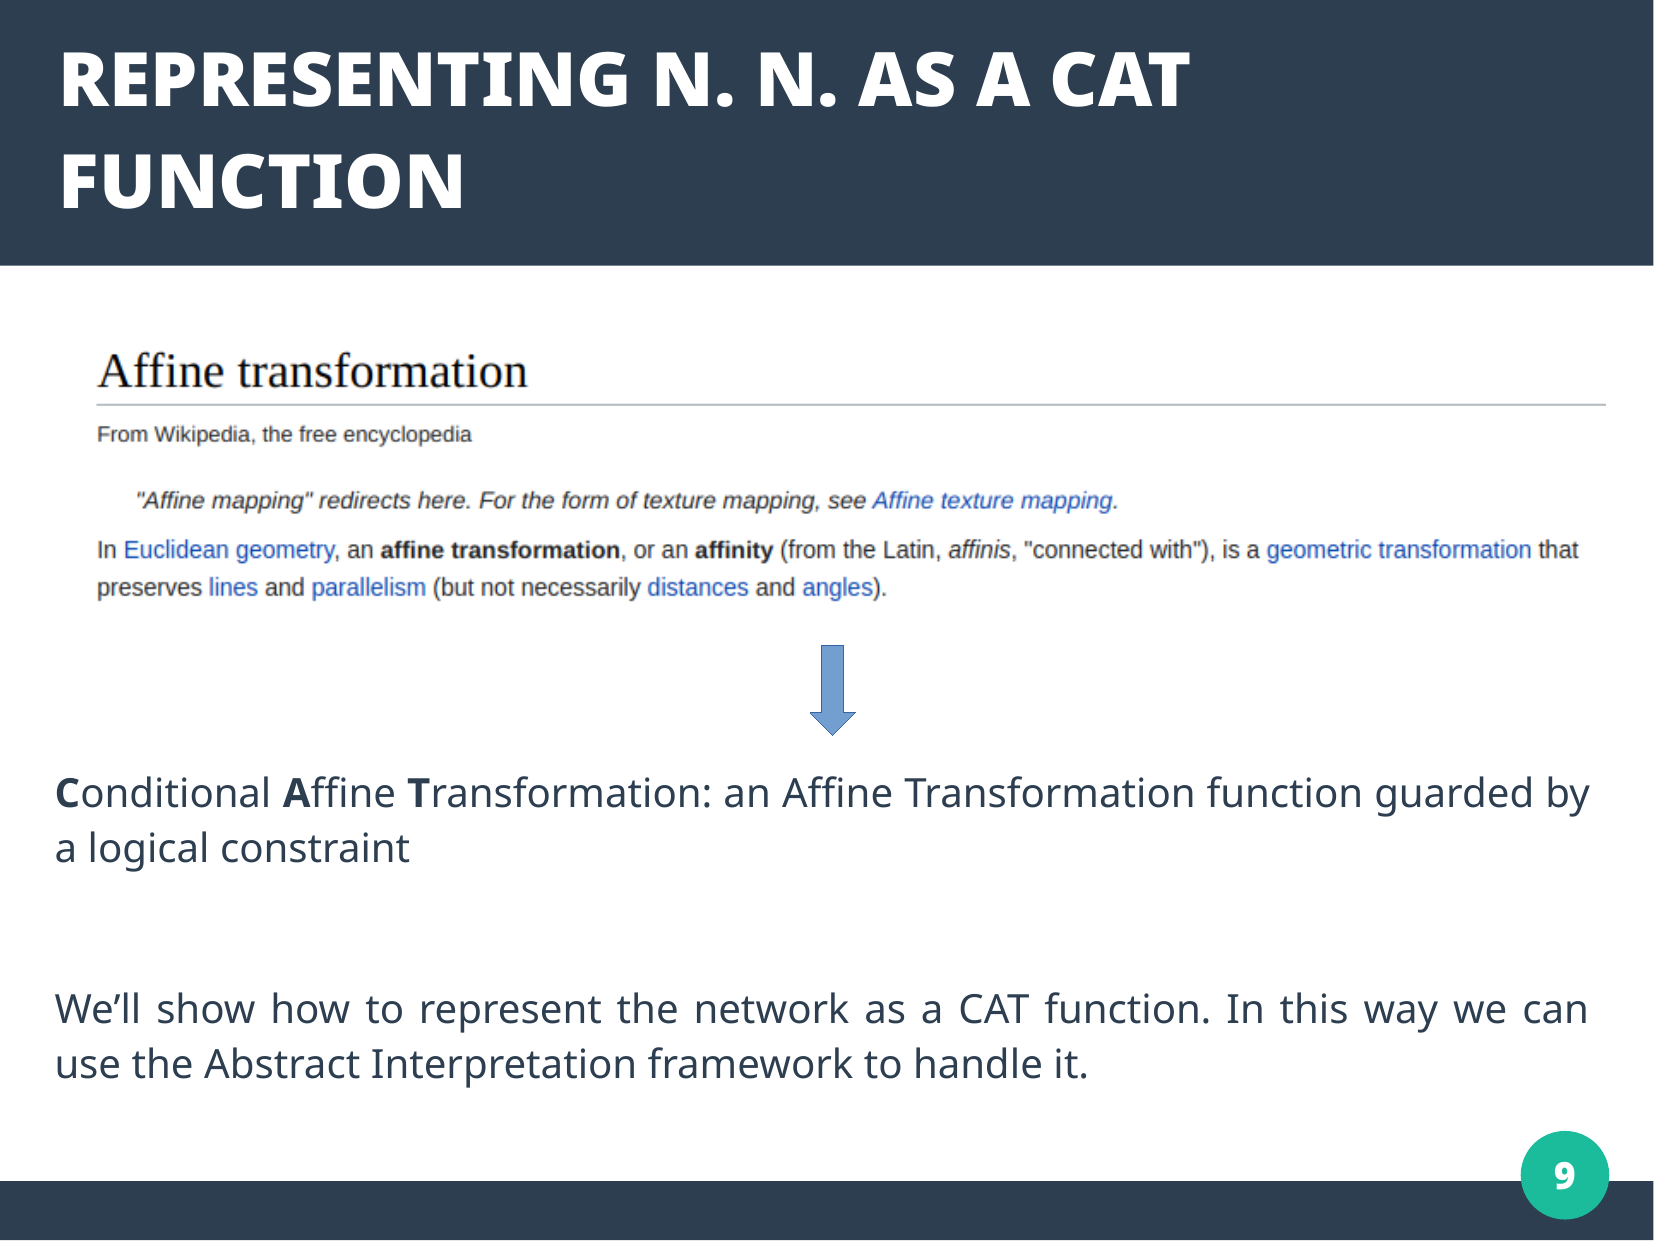

# REPRESENTING N. N. AS A CAT FUNCTION
Conditional Affine Transformation: an Affine Transformation function guarded by a logical constraint
We’ll show how to represent the network as a CAT function. In this way we can use the Abstract Interpretation framework to handle it.
9